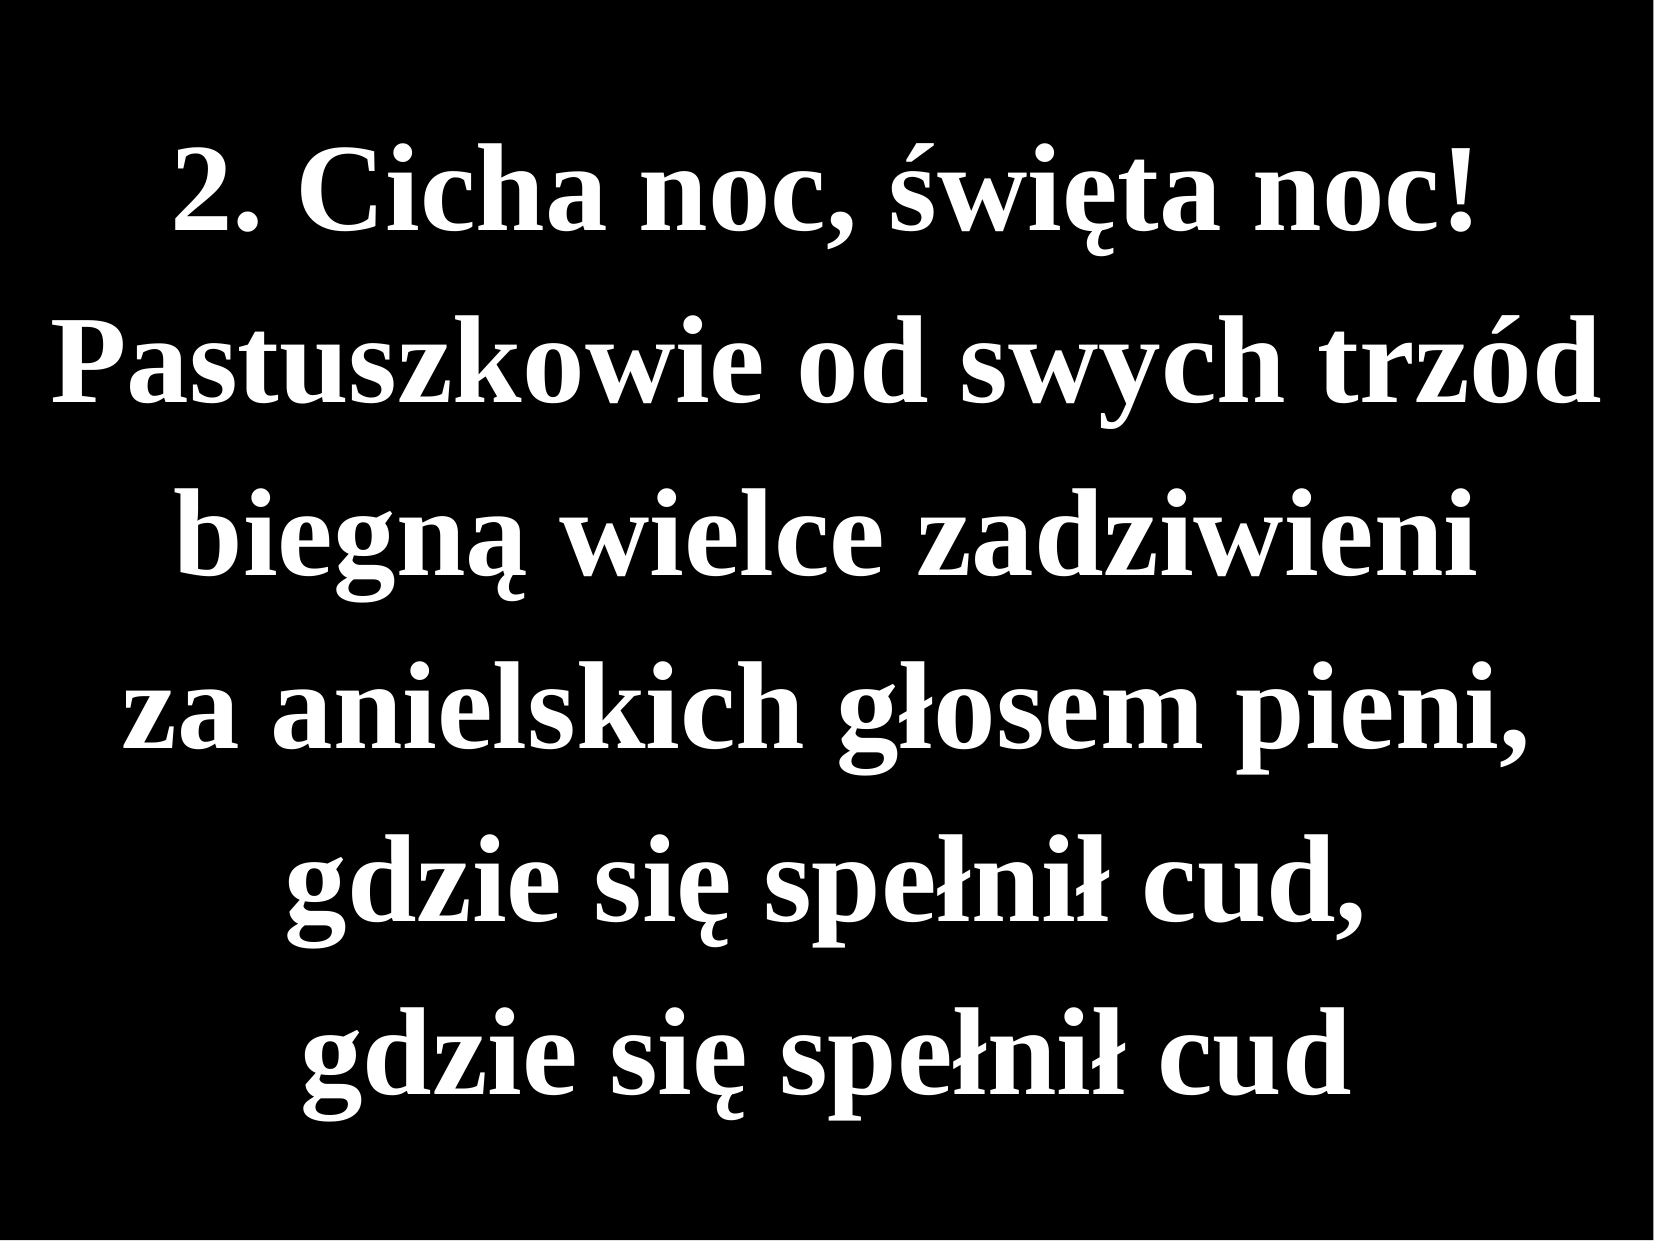

# 2. Cicha noc, święta noc! ppp Pastuszkowie od swych trzód ppp biegną wielce zadziwieni ppp za anielskich głosem pieni, ppp gdzie się spełnił cud, ppp gdzie się spełnił cud